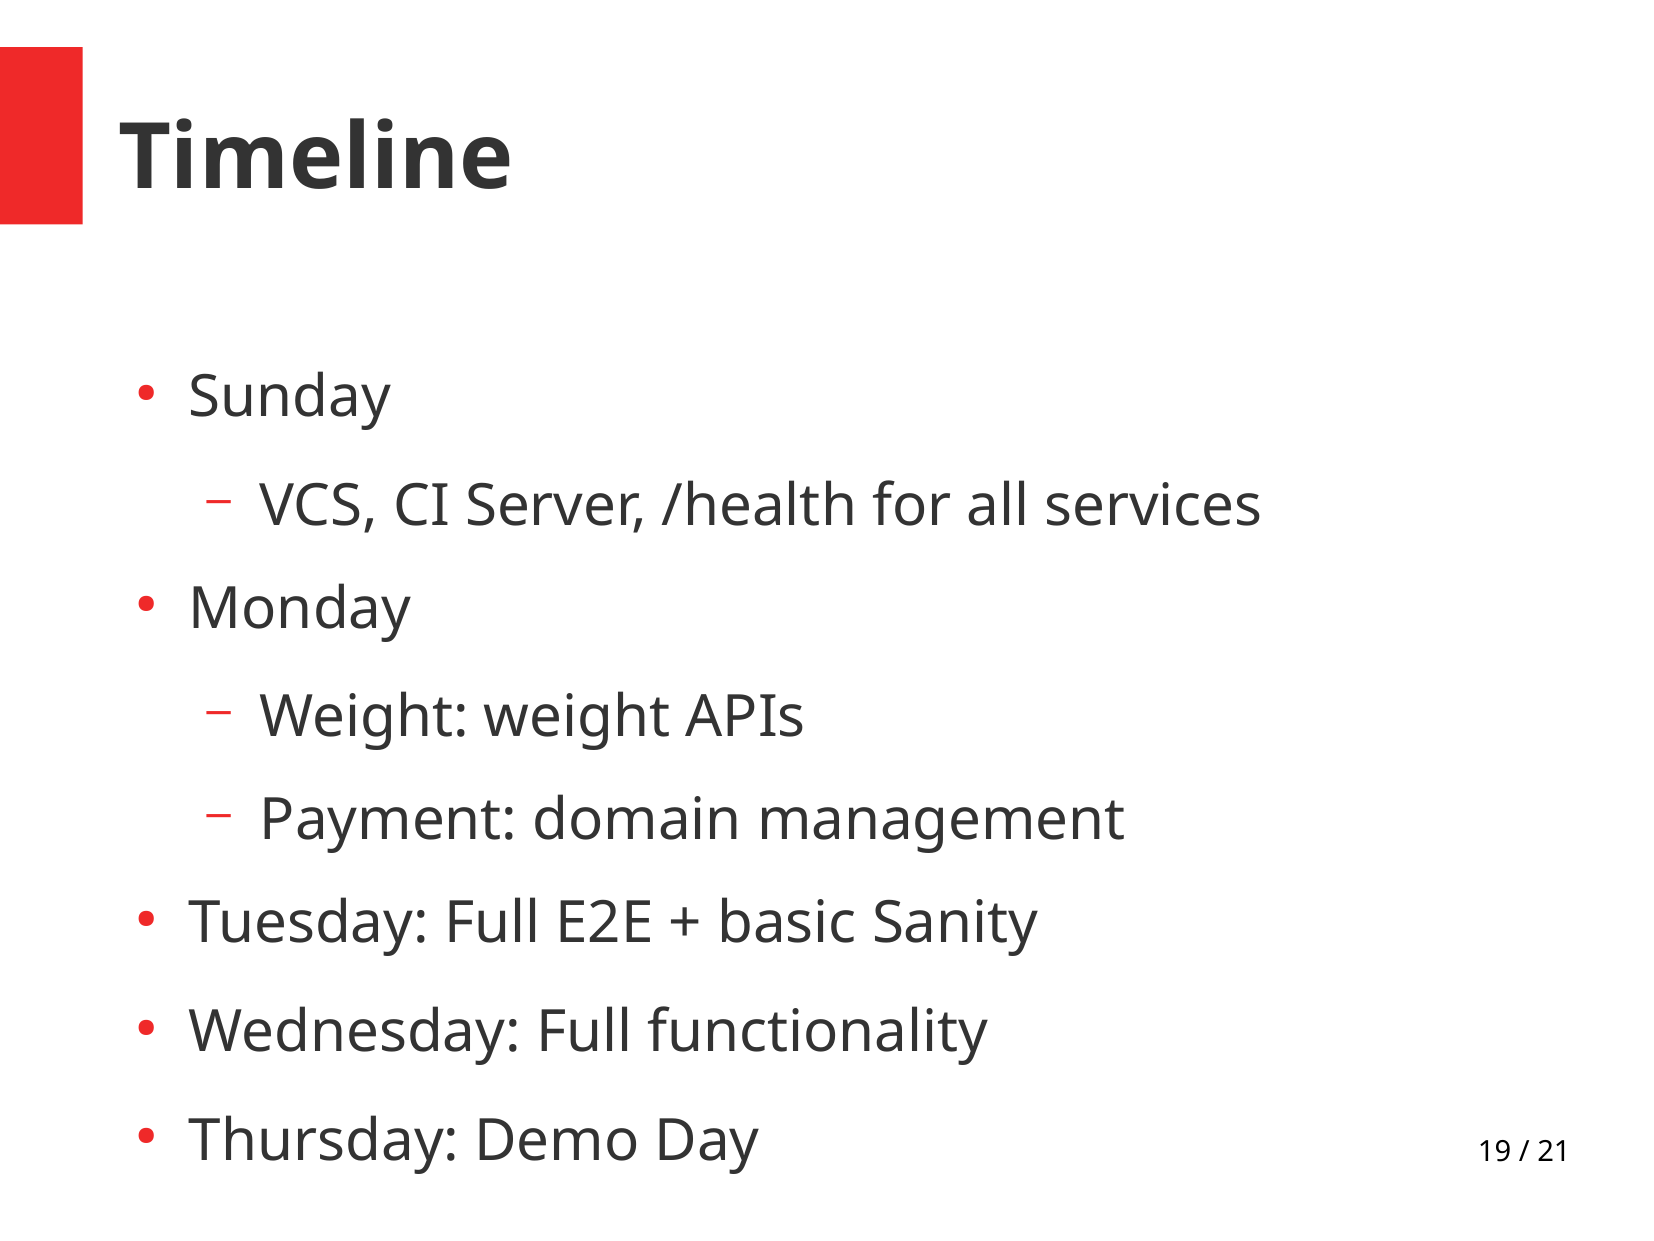

# Timeline
Sunday
VCS, CI Server, /health for all services
Monday
Weight: weight APIs
Payment: domain management
Tuesday: Full E2E + basic Sanity
Wednesday: Full functionality
Thursday: Demo Day
19